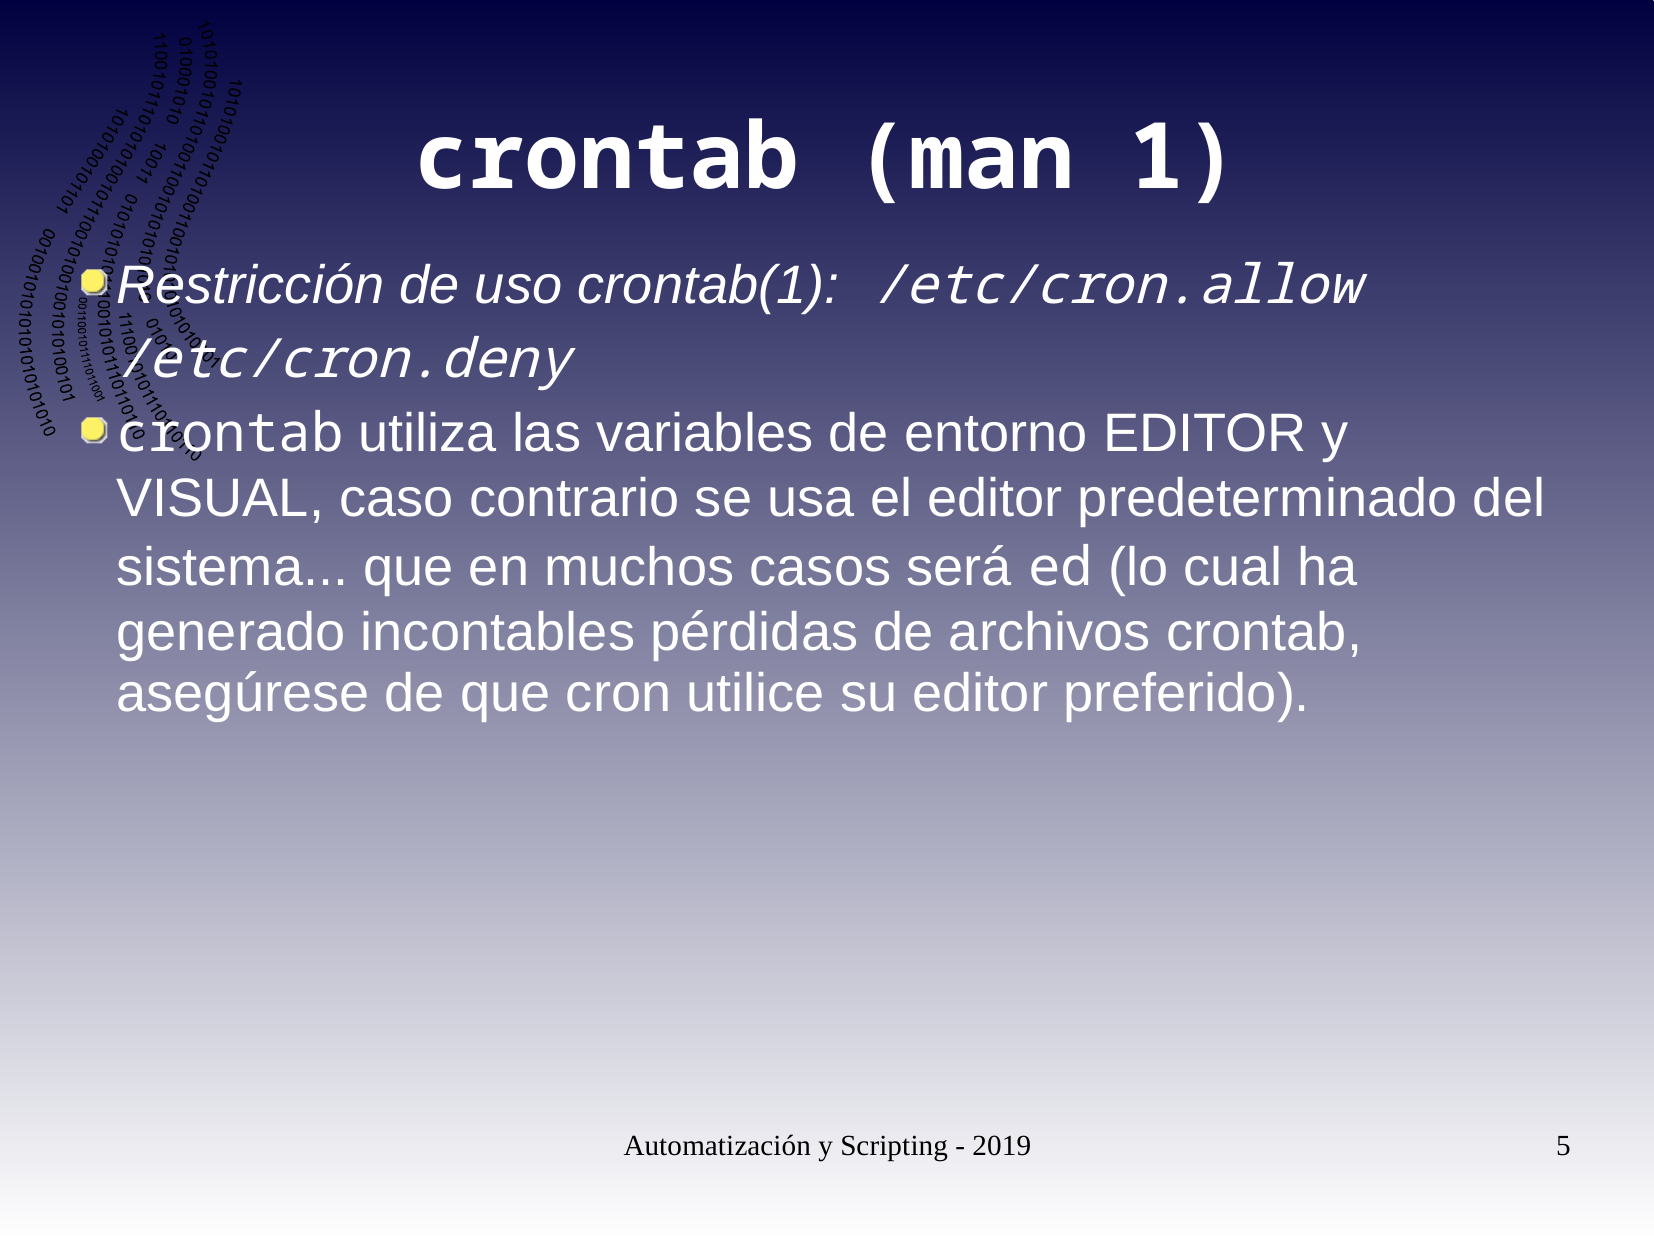

# crontab (man 1)
Restricción de uso crontab(1): /etc/cron.allow /etc/cron.deny
crontab utiliza las variables de entorno EDITOR y VISUAL, caso contrario se usa el editor predeterminado del sistema... que en muchos casos será ed (lo cual ha generado incontables pérdidas de archivos crontab, asegúrese de que cron utilice su editor preferido).
Automatización y Scripting - 2019
5